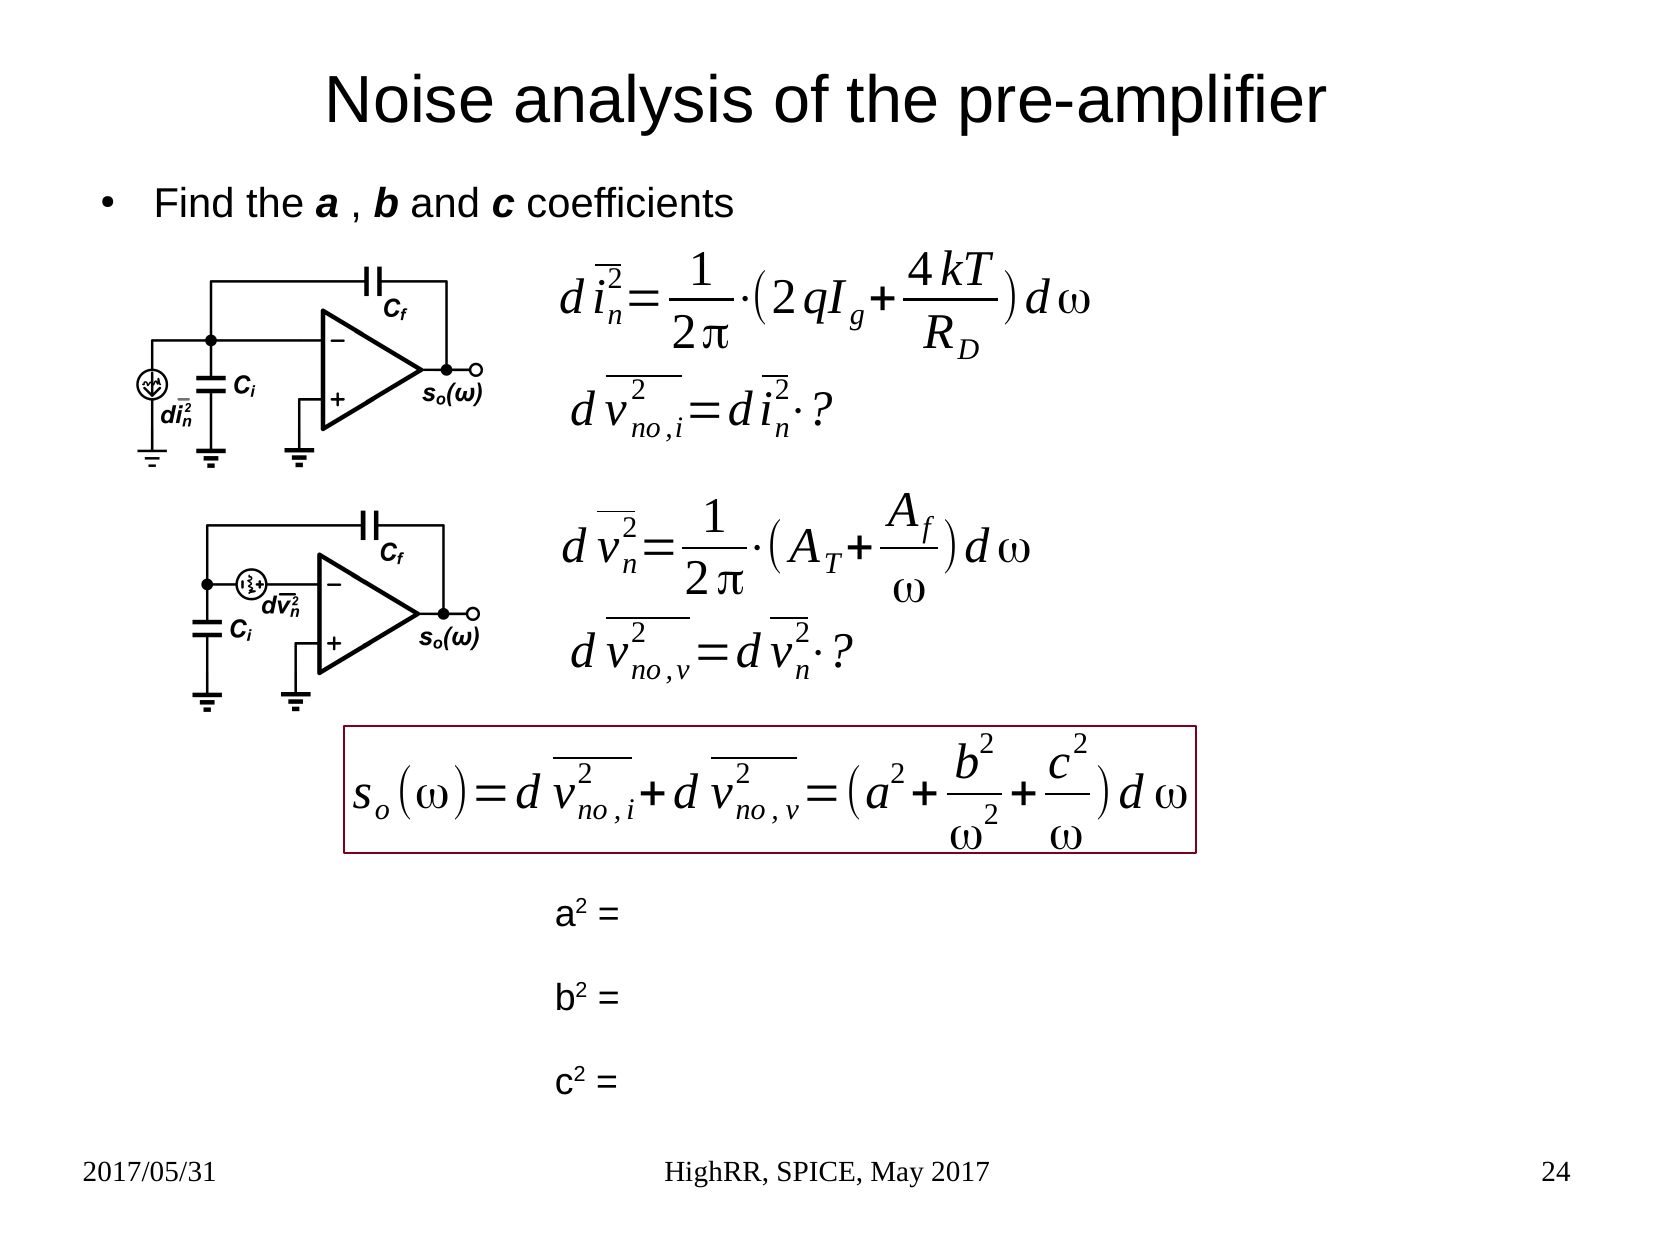

# Noise analysis of the pre-amplifier
Find the a , b and c coefficients
a2 =
b2 =
c2 =
2017/05/31
HighRR, SPICE, May 2017
24